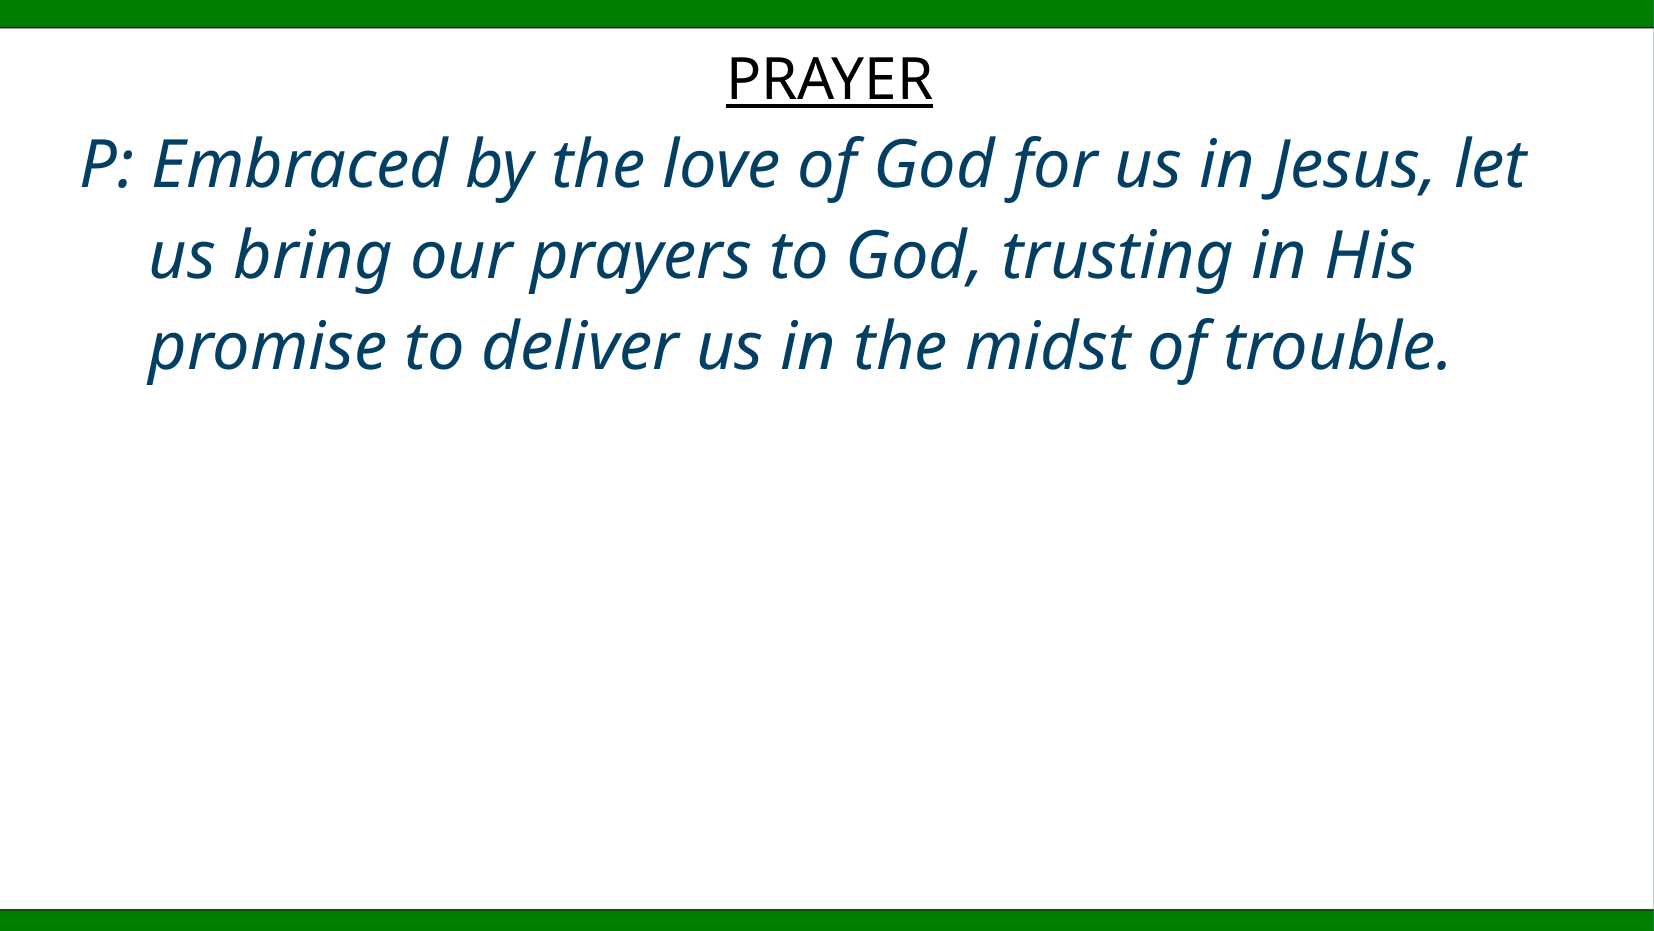

PRAYER
P: Embraced by the love of God for us in Jesus, let
 us bring our prayers to God, trusting in His
 promise to deliver us in the midst of trouble.